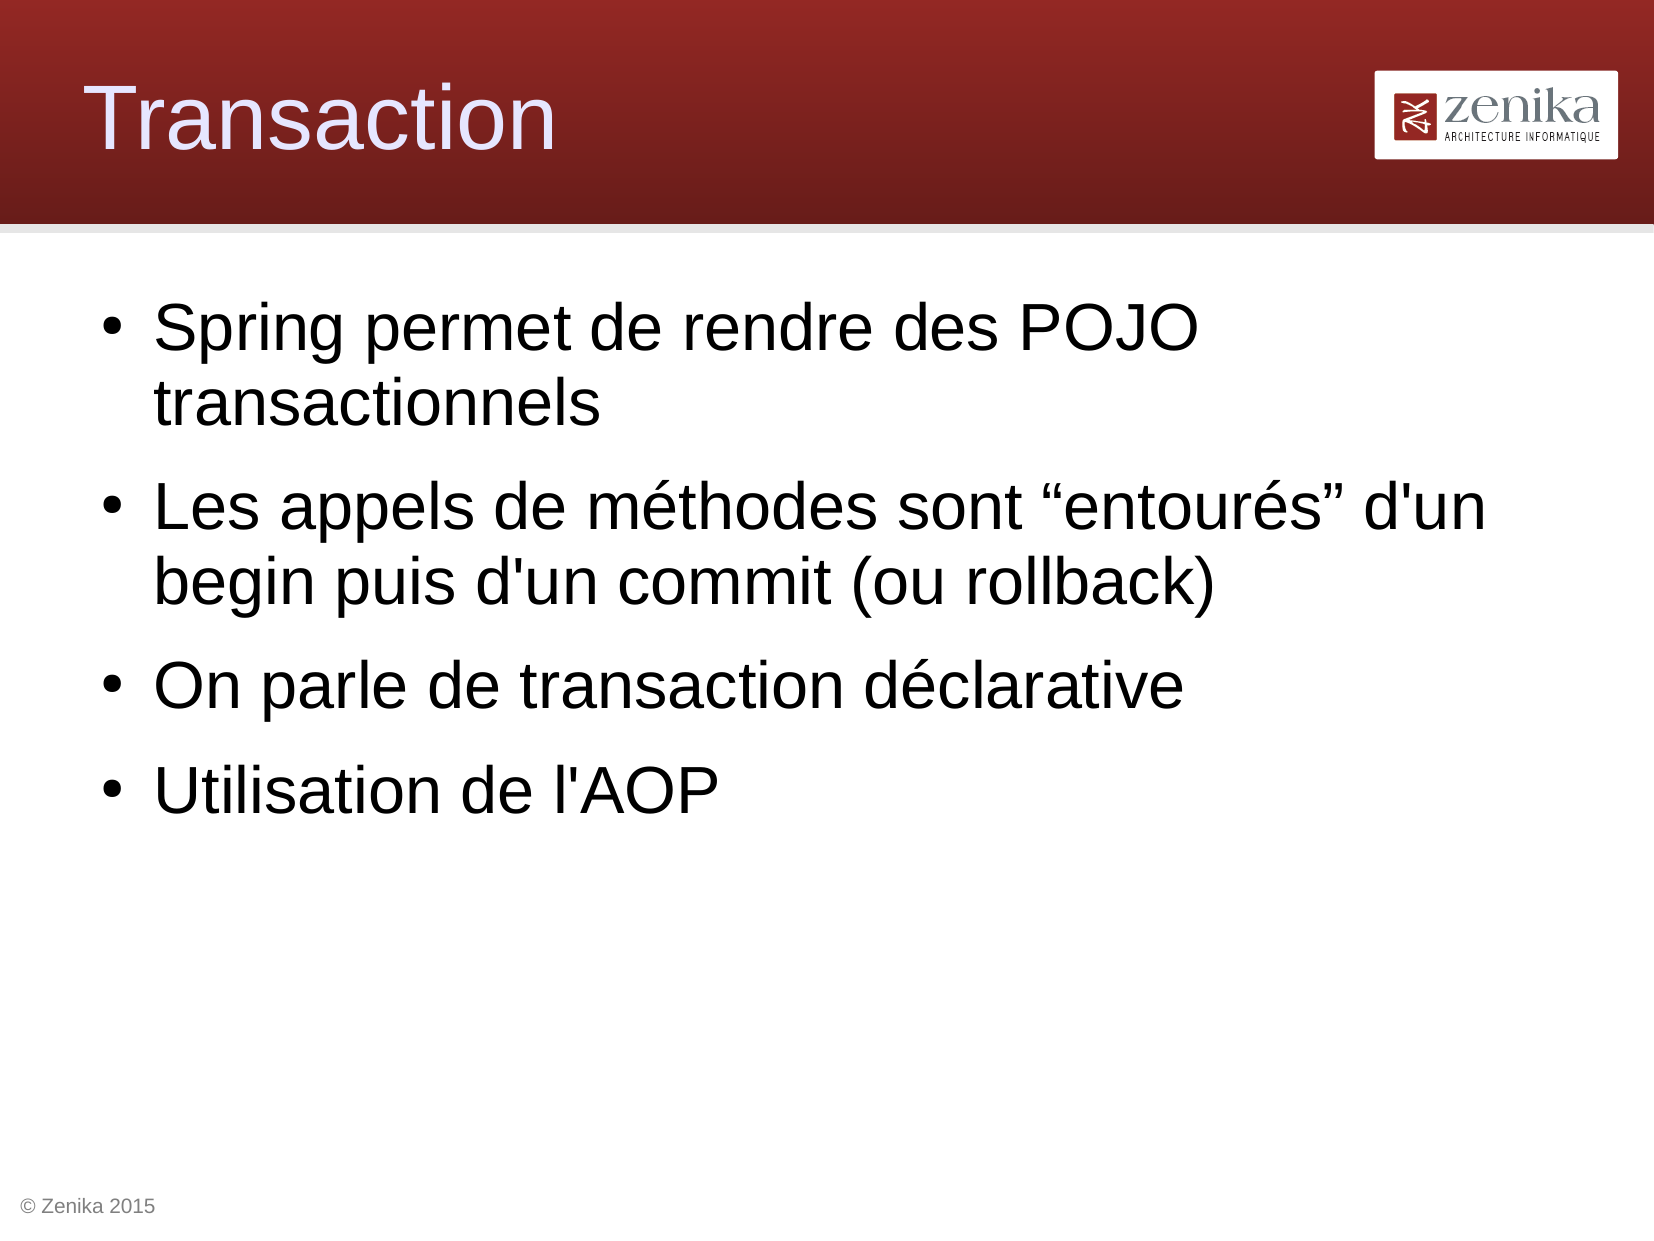

# Transaction
Spring permet de rendre des POJO transactionnels
Les appels de méthodes sont “entourés” d'un begin puis d'un commit (ou rollback)
On parle de transaction déclarative
Utilisation de l'AOP